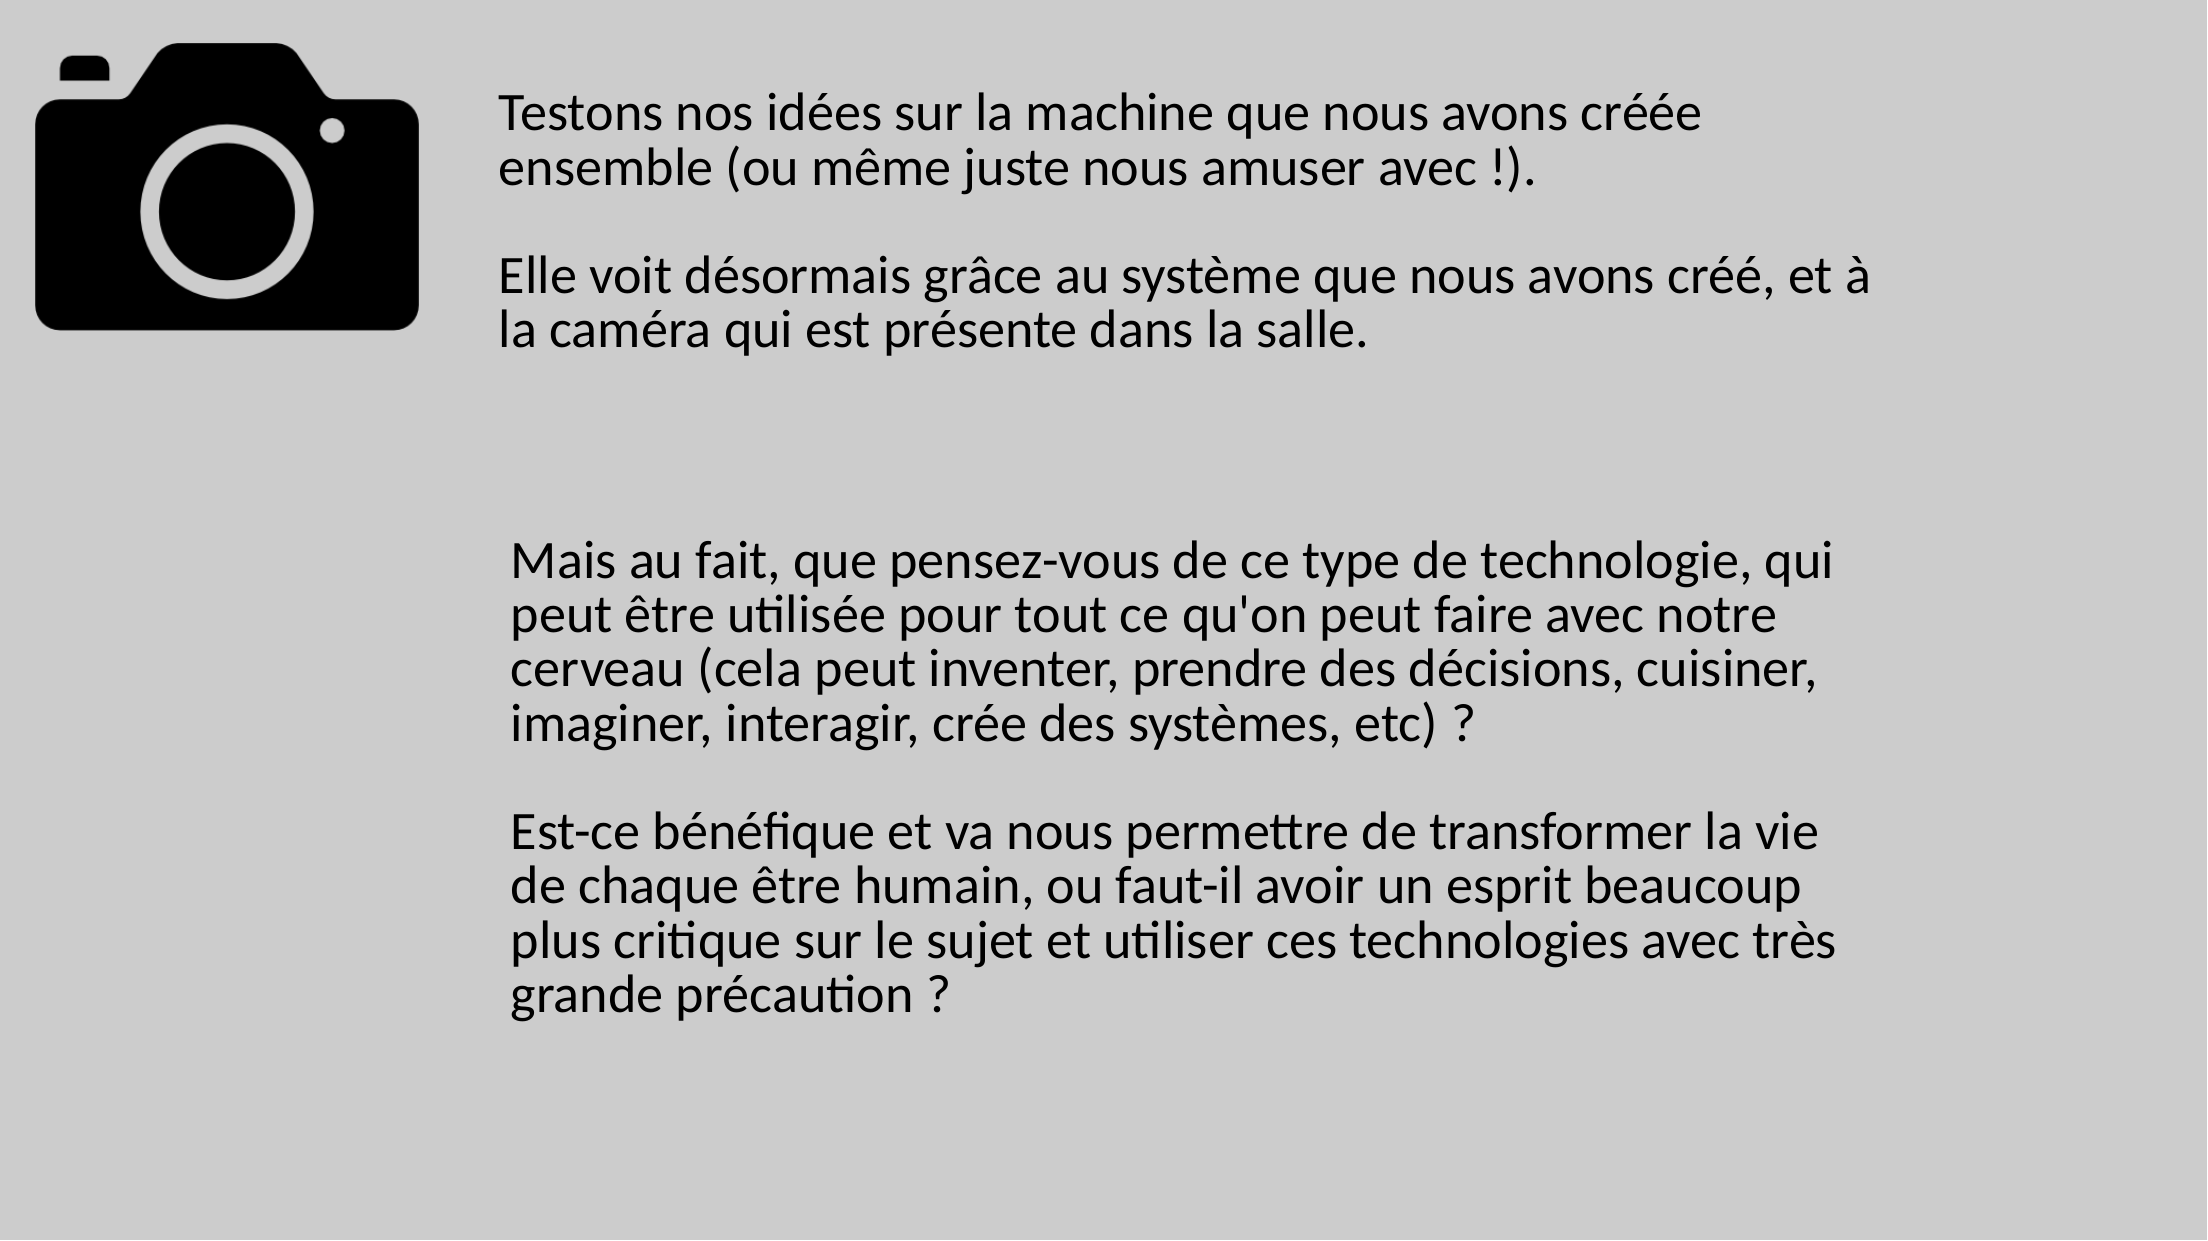

Testons nos idées sur la machine que nous avons créée ensemble (ou même juste nous amuser avec !).
Elle voit désormais grâce au système que nous avons créé, et à la caméra qui est présente dans la salle.
Mais au fait, que pensez-vous de ce type de technologie, qui peut être utilisée pour tout ce qu'on peut faire avec notre cerveau (cela peut inventer, prendre des décisions, cuisiner, imaginer, interagir, crée des systèmes, etc) ?
Est-ce bénéfique et va nous permettre de transformer la vie de chaque être humain, ou faut-il avoir un esprit beaucoup plus critique sur le sujet et utiliser ces technologies avec très grande précaution ?